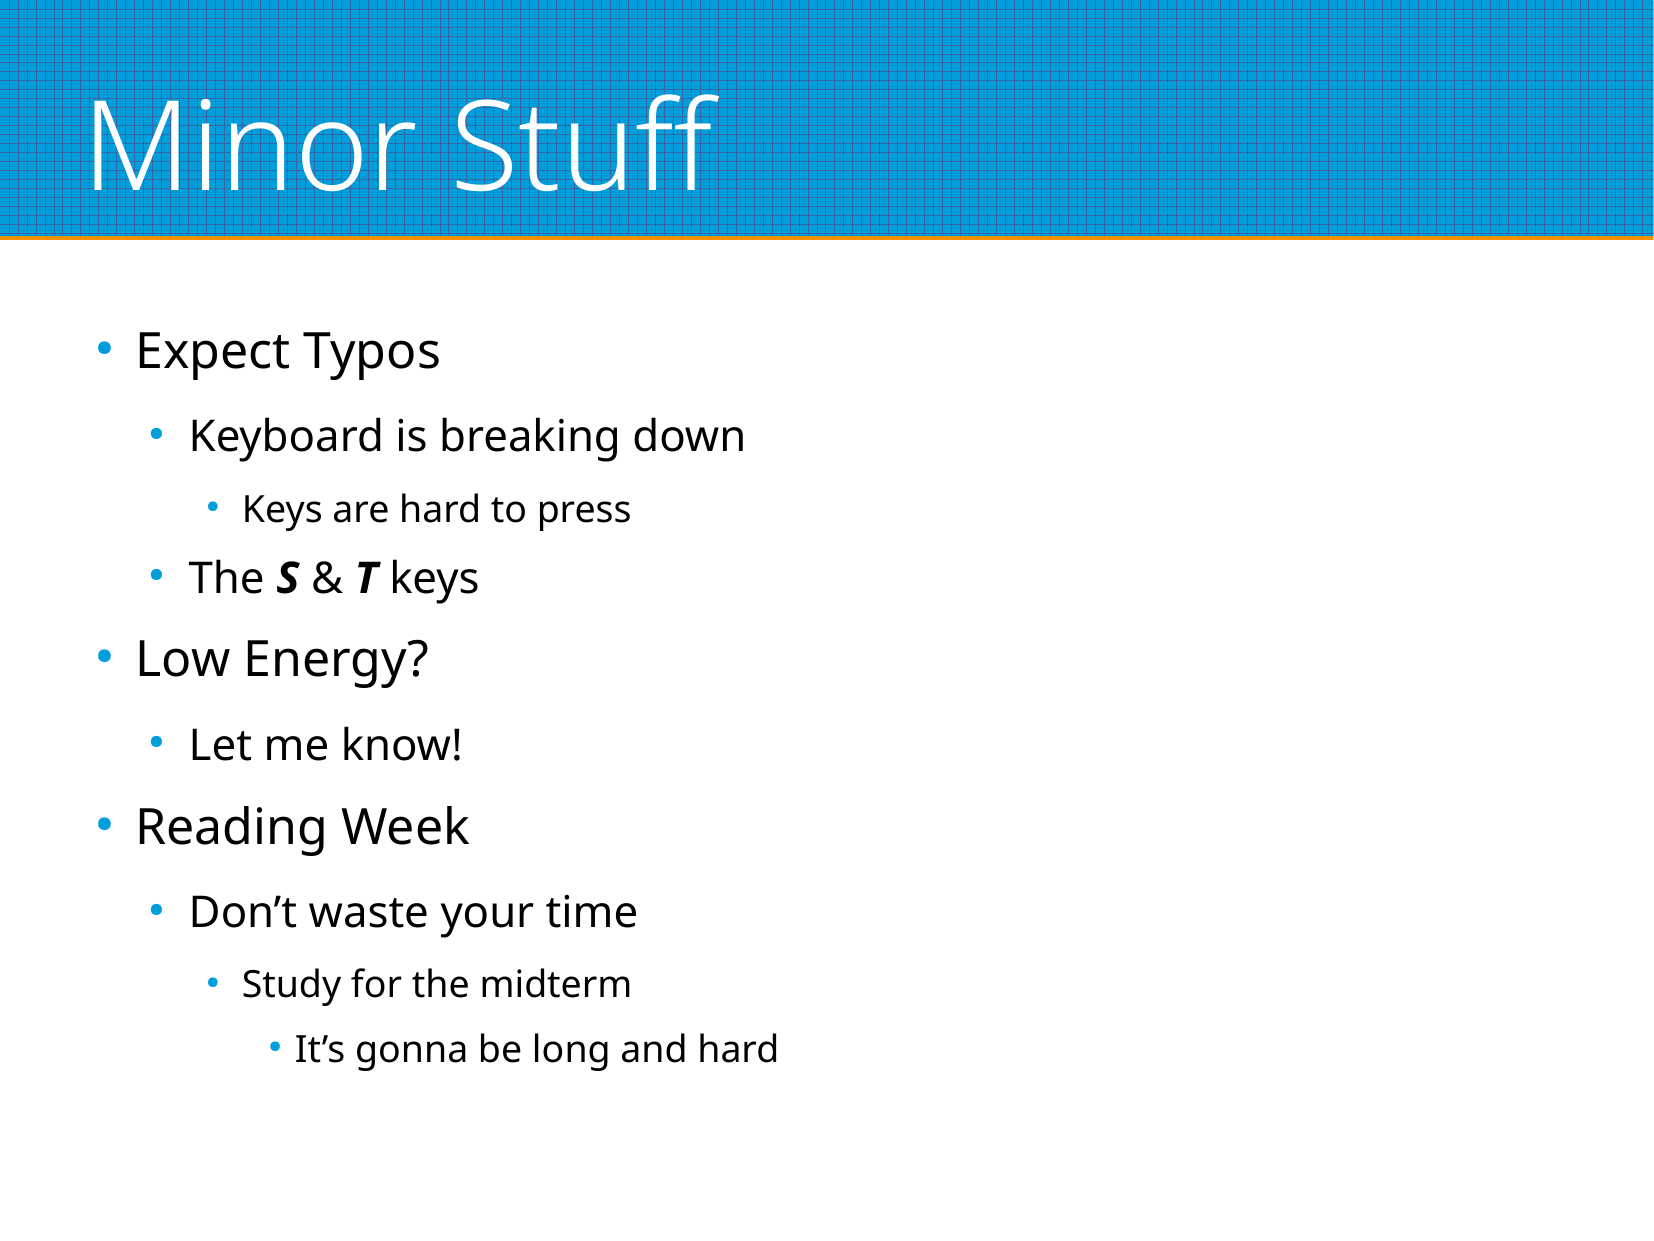

# Minor Stuff
Expect Typos
Keyboard is breaking down
Keys are hard to press
The S & T keys
Low Energy?
Let me know!
Reading Week
Don’t waste your time
Study for the midterm
It’s gonna be long and hard